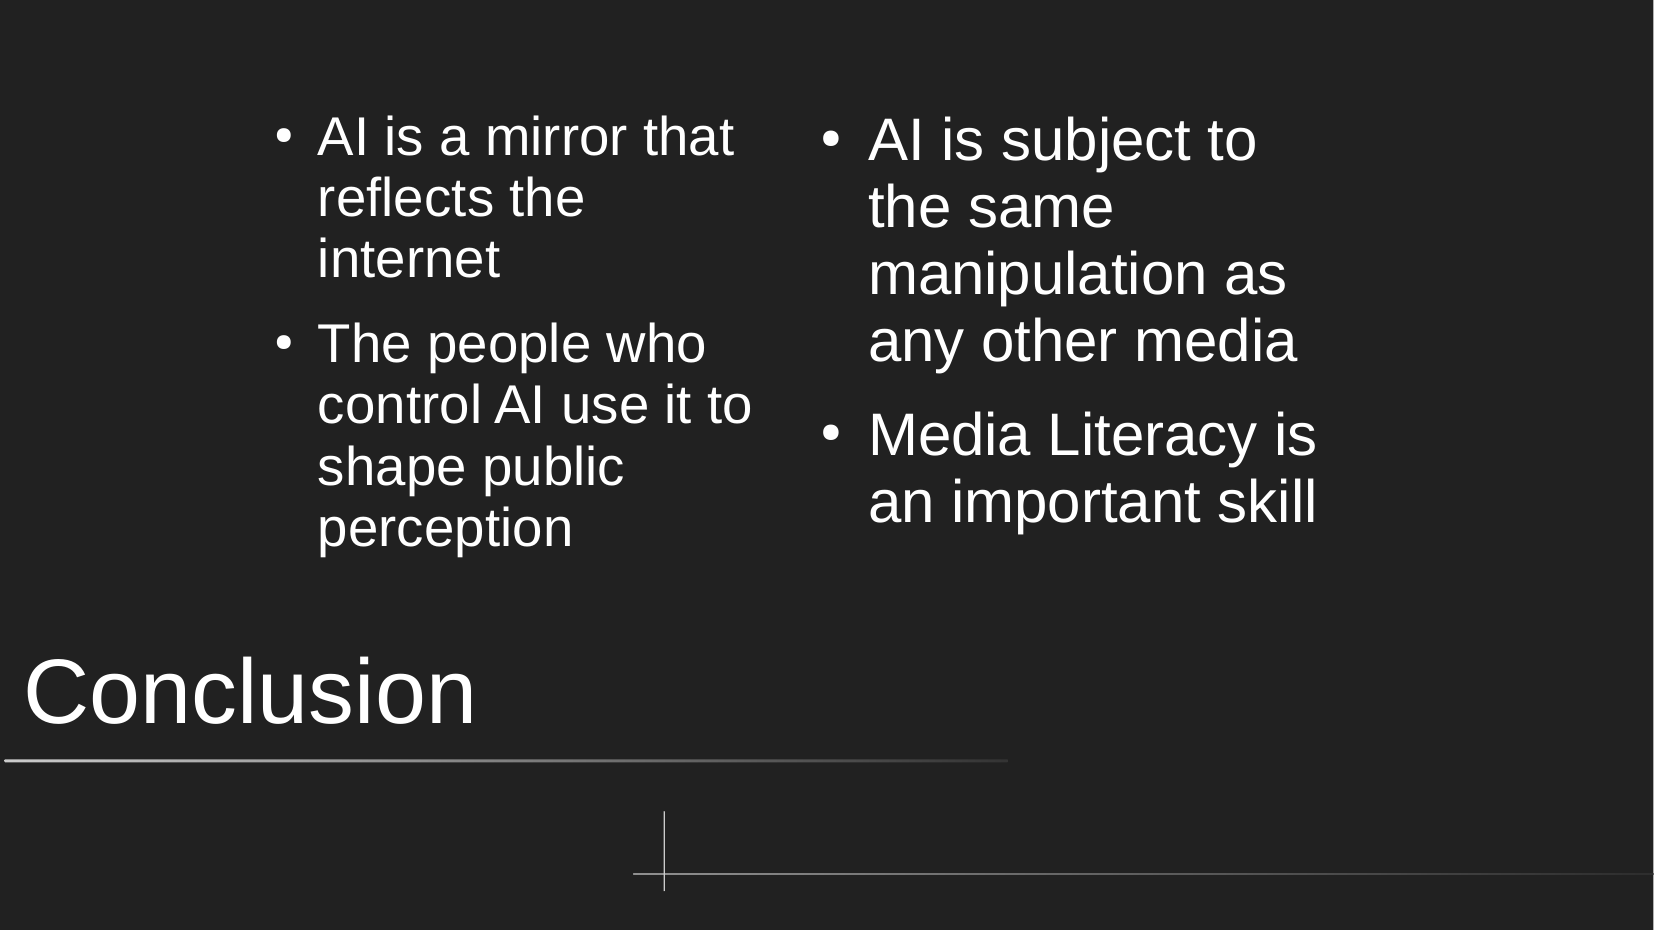

AI is a mirror that reflects the internet
The people who control AI use it to shape public perception
AI is subject to the same manipulation as any other media
Media Literacy is an important skill
# Conclusion